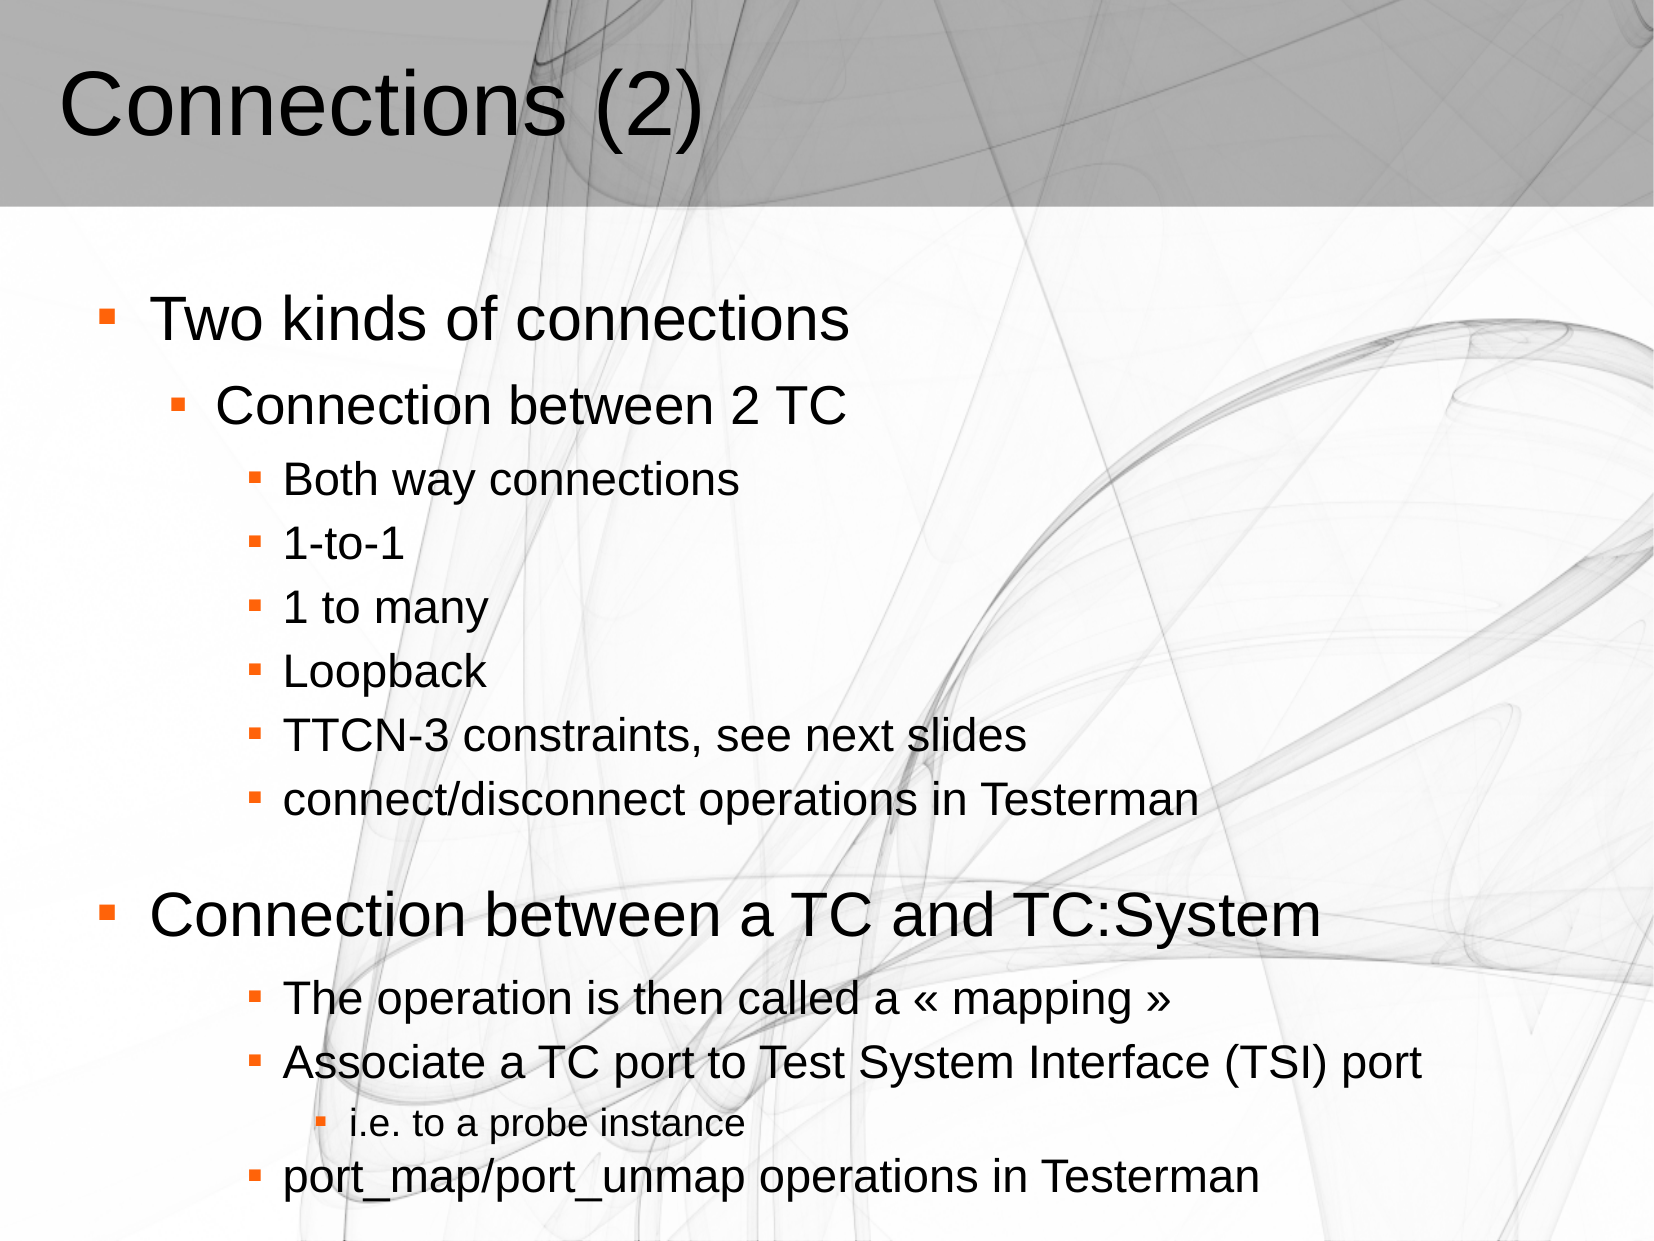

# Connections (2)
Two kinds of connections
Connection between 2 TC
Both way connections
1-to-1
1 to many
Loopback
TTCN-3 constraints, see next slides
connect/disconnect operations in Testerman
Connection between a TC and TC:System
The operation is then called a « mapping »
Associate a TC port to Test System Interface (TSI) port
i.e. to a probe instance
port_map/port_unmap operations in Testerman